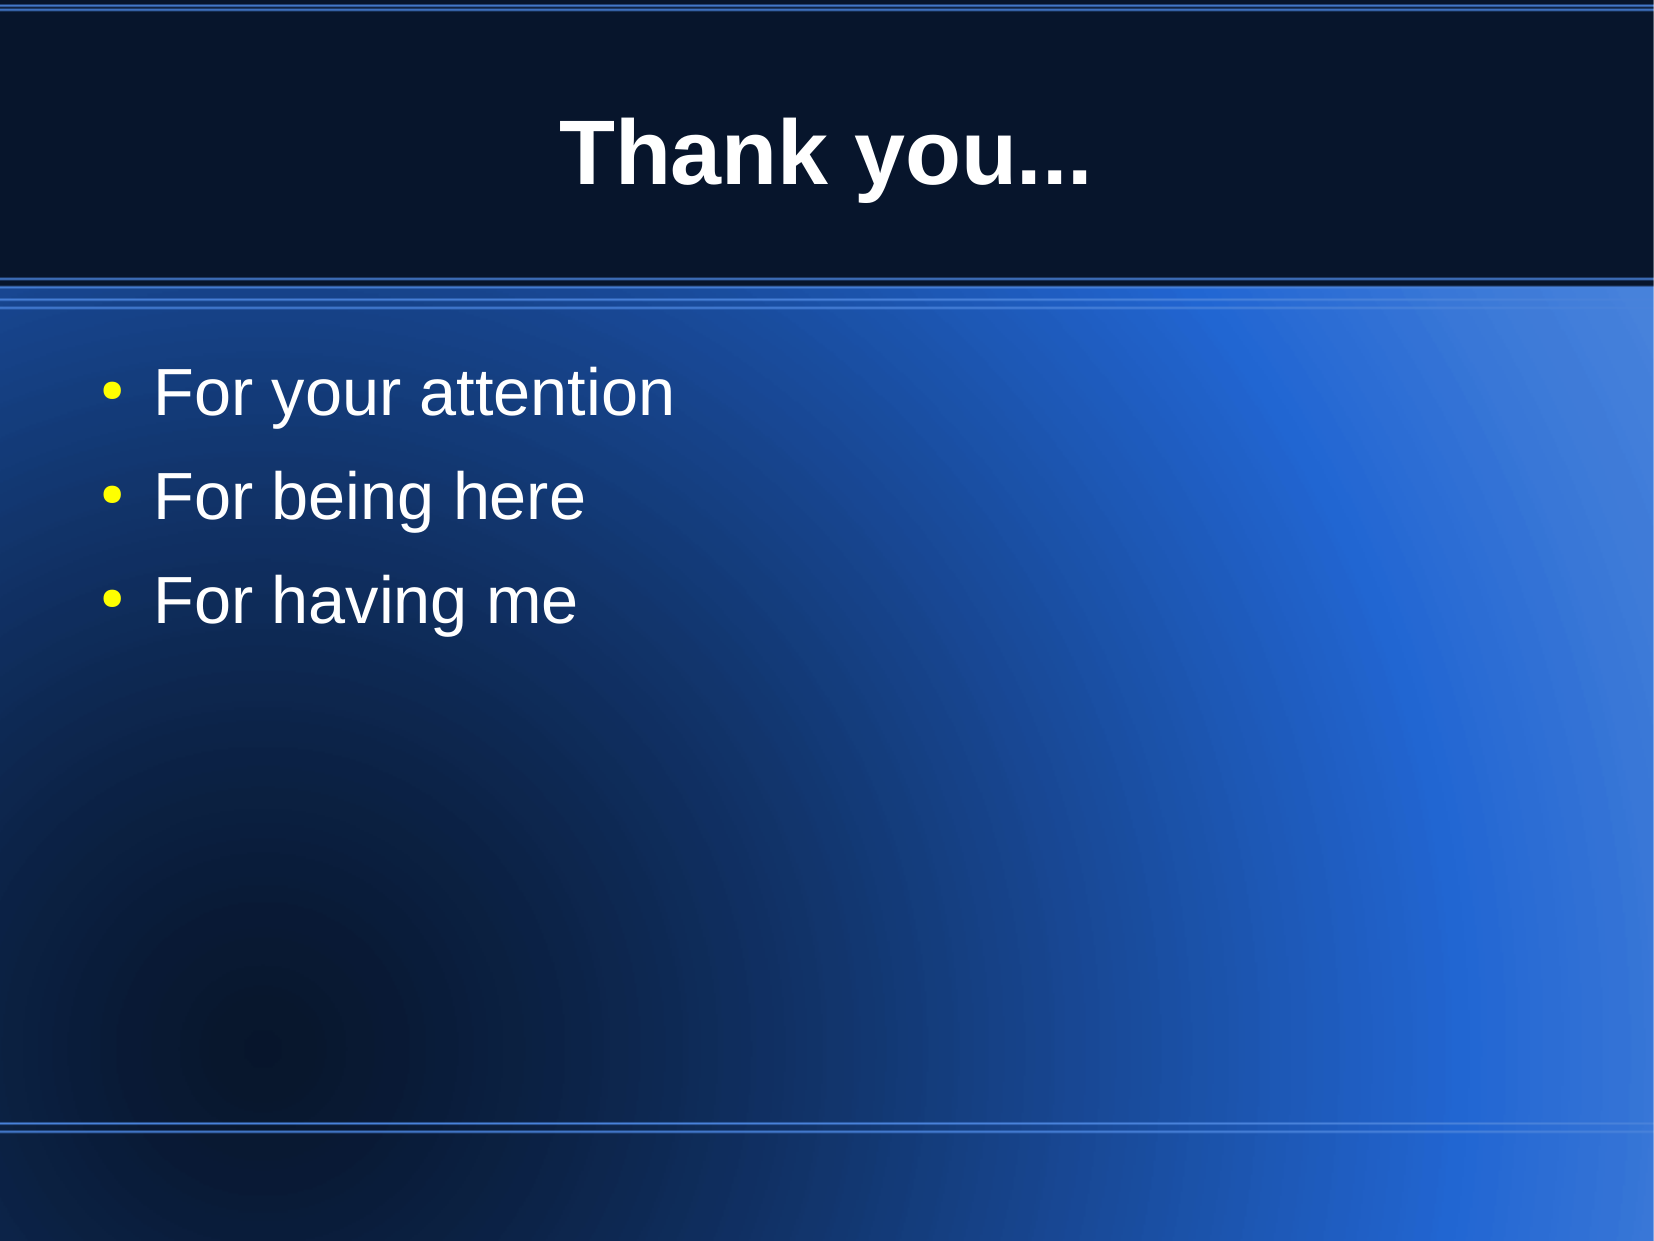

# Thank you...
For your attention
For being here
For having me